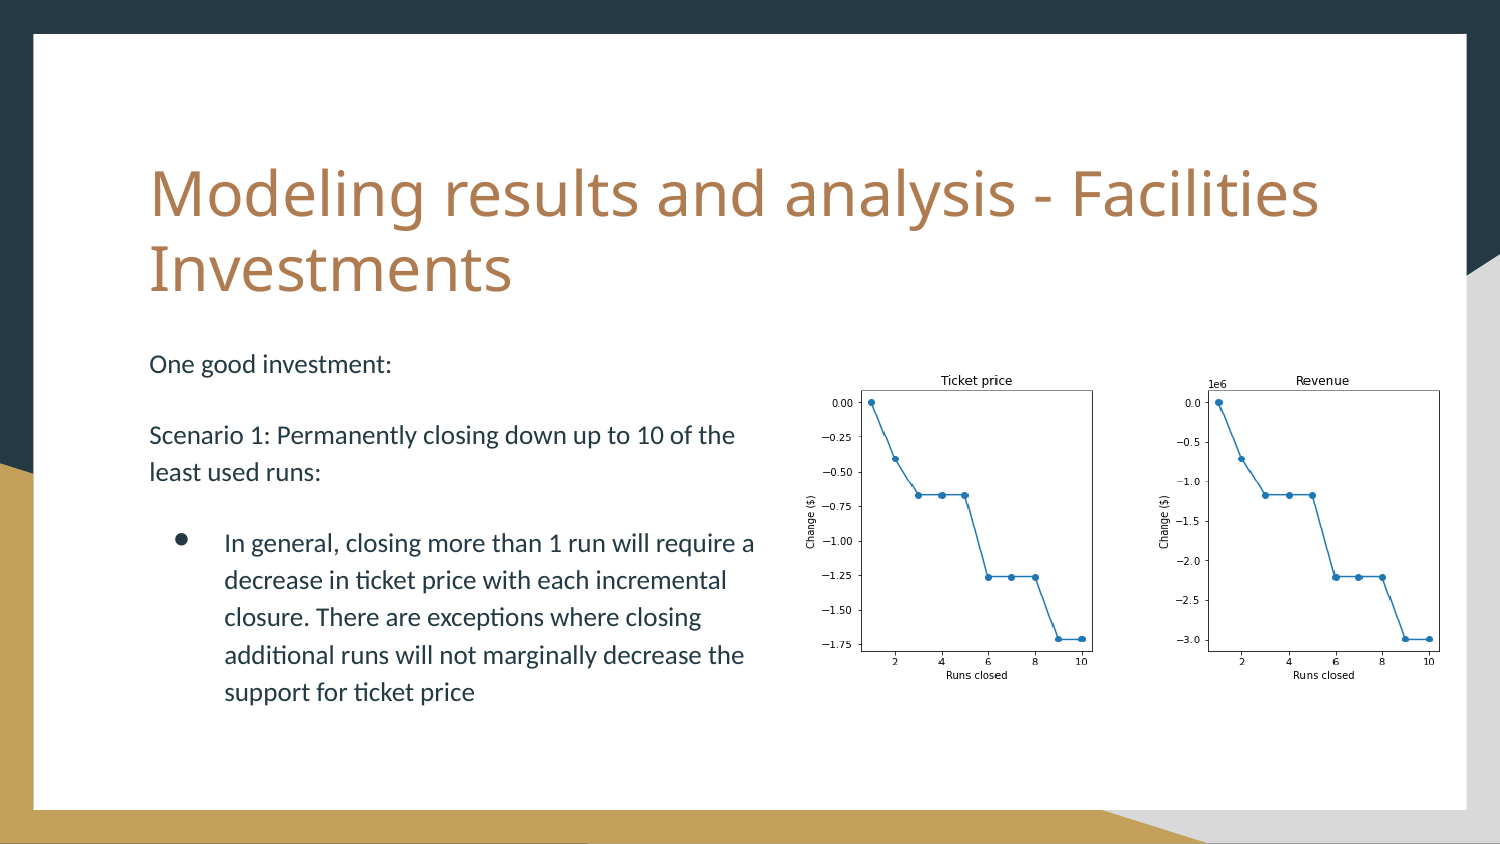

# Modeling results and analysis - Facilities Investments
One good investment:
Scenario 1: Permanently closing down up to 10 of the least used runs:
In general, closing more than 1 run will require a decrease in ticket price with each incremental closure. There are exceptions where closing additional runs will not marginally decrease the support for ticket price